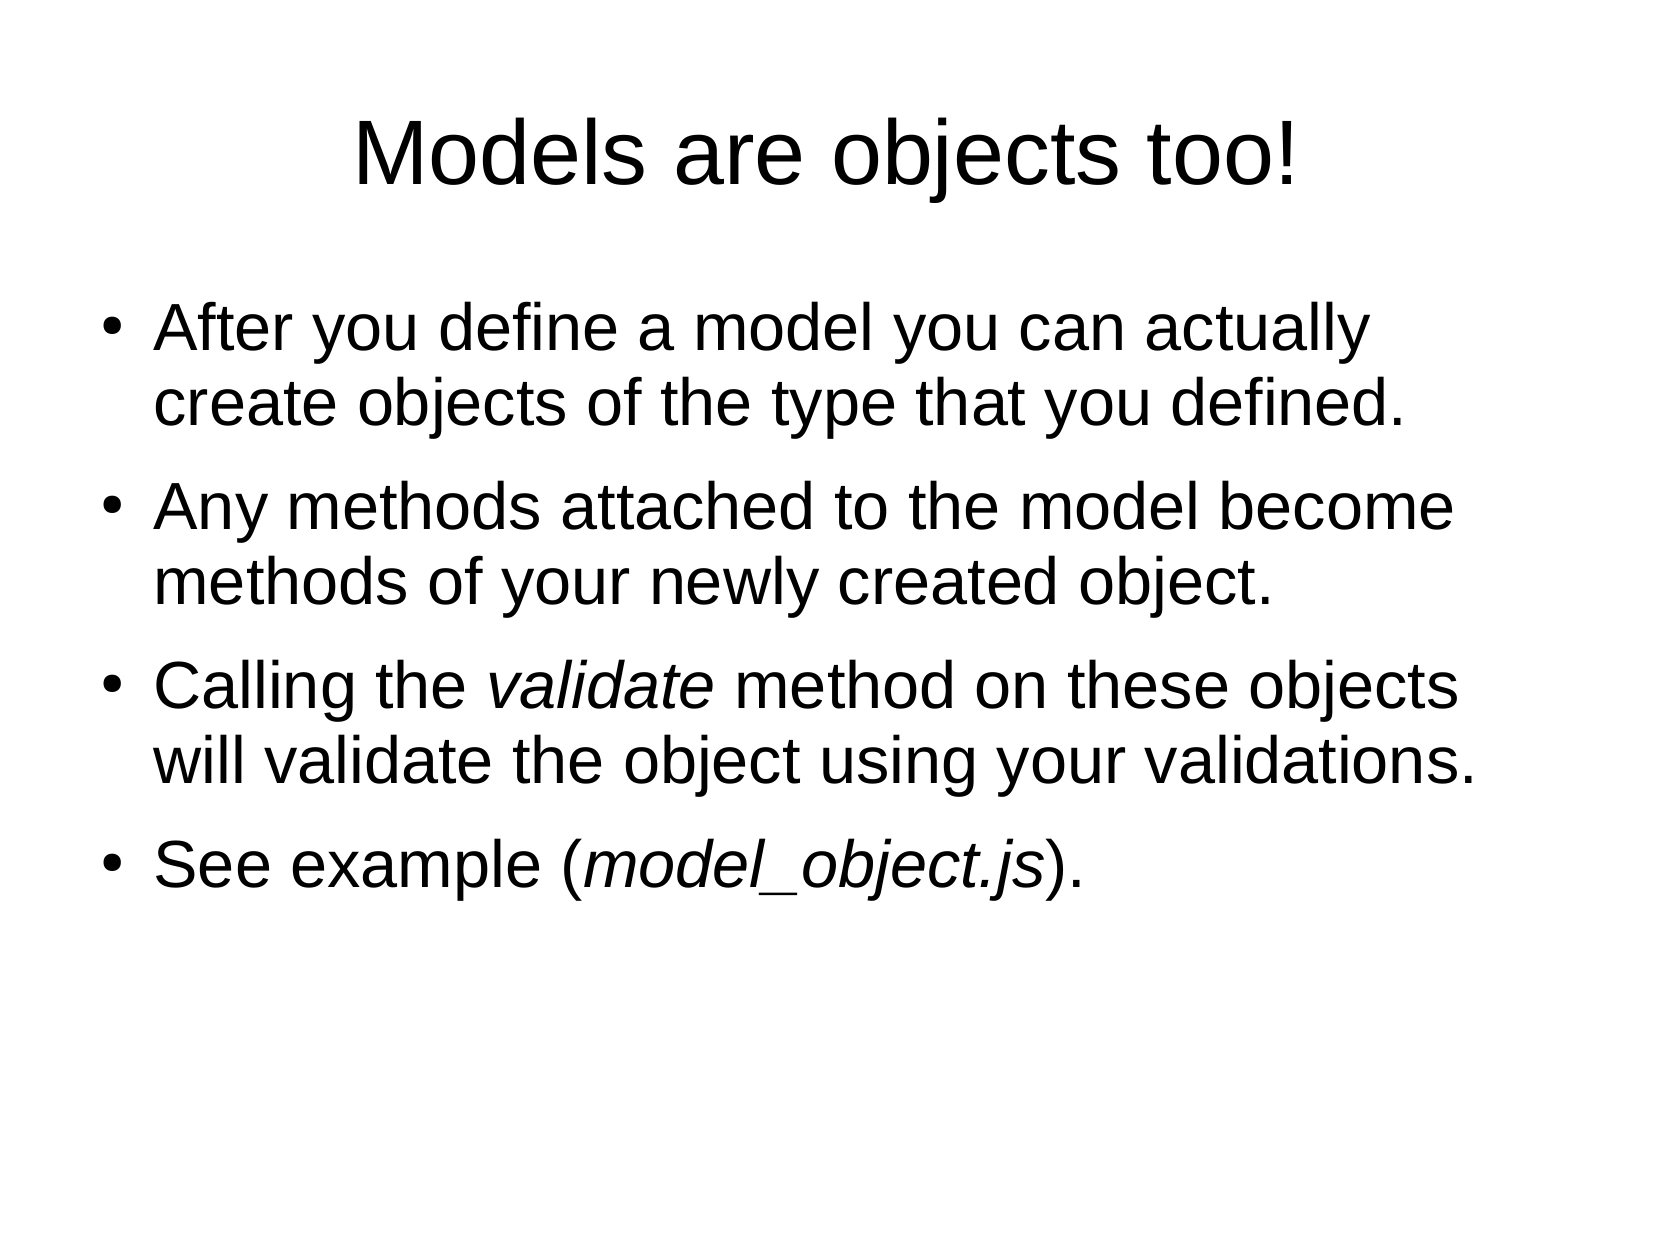

# Models are objects too!
After you define a model you can actually create objects of the type that you defined.
Any methods attached to the model become methods of your newly created object.
Calling the validate method on these objects will validate the object using your validations.
See example (model_object.js).